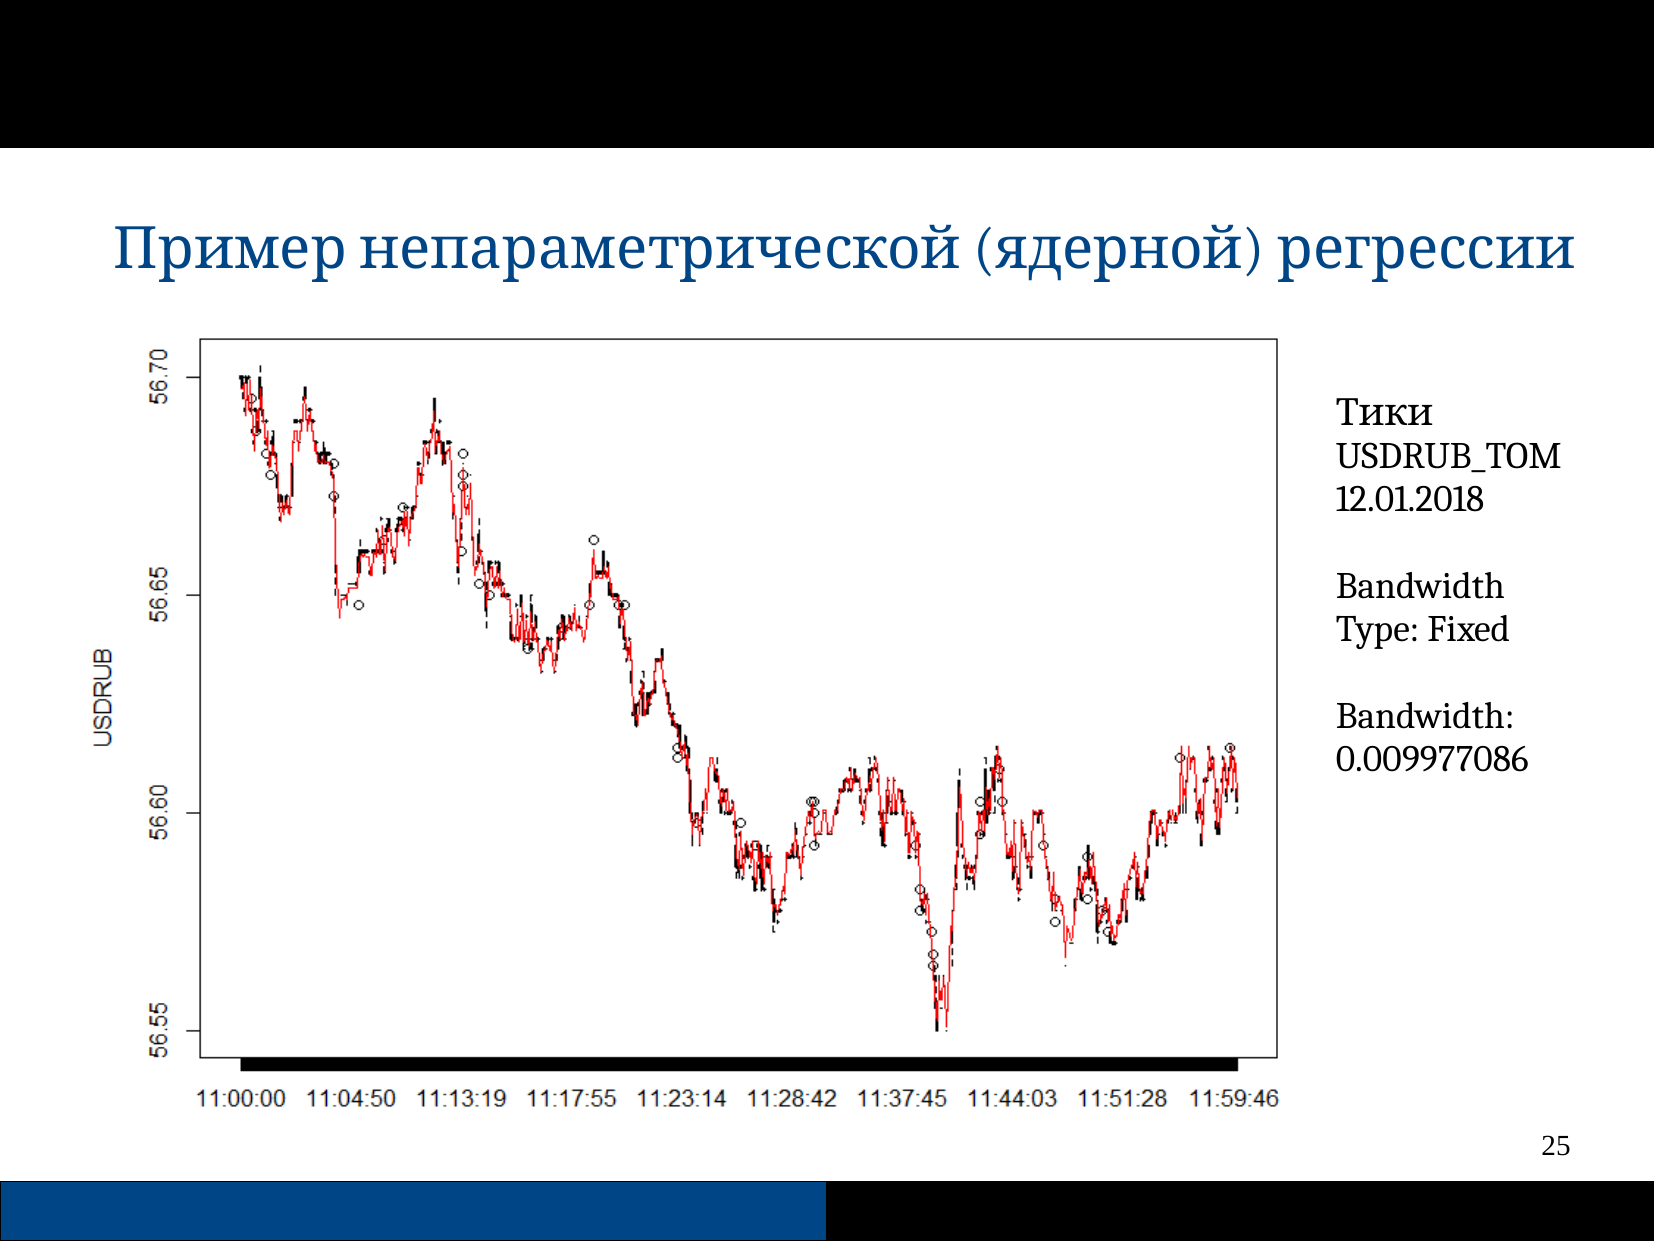

Пример непараметрической (ядерной) регрессии
Тики
USDRUB_TOM
12.01.2018
Bandwidth Type: Fixed
Bandwidth: 0.009977086
25